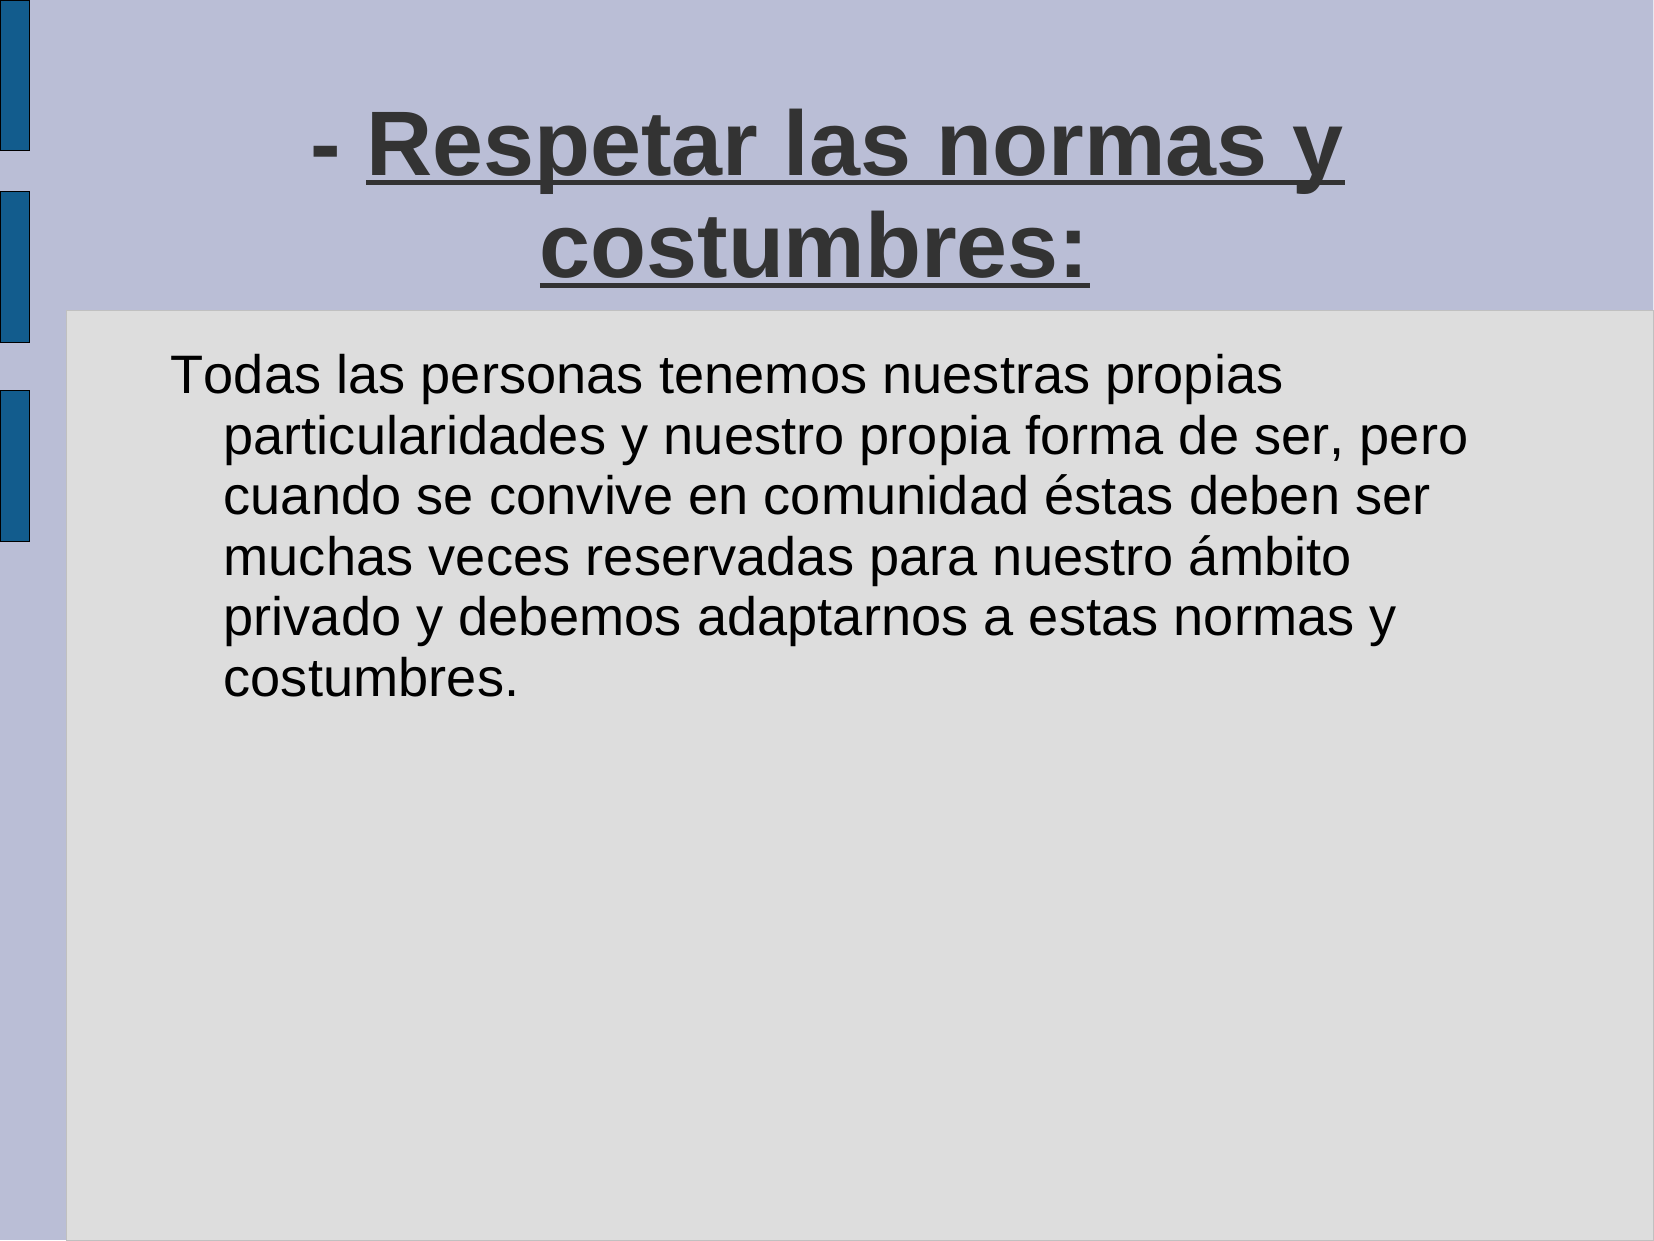

# - Respetar las normas y costumbres:
Todas las personas tenemos nuestras propias particularidades y nuestro propia forma de ser, pero cuando se convive en comunidad éstas deben ser muchas veces reservadas para nuestro ámbito privado y debemos adaptarnos a estas normas y costumbres.